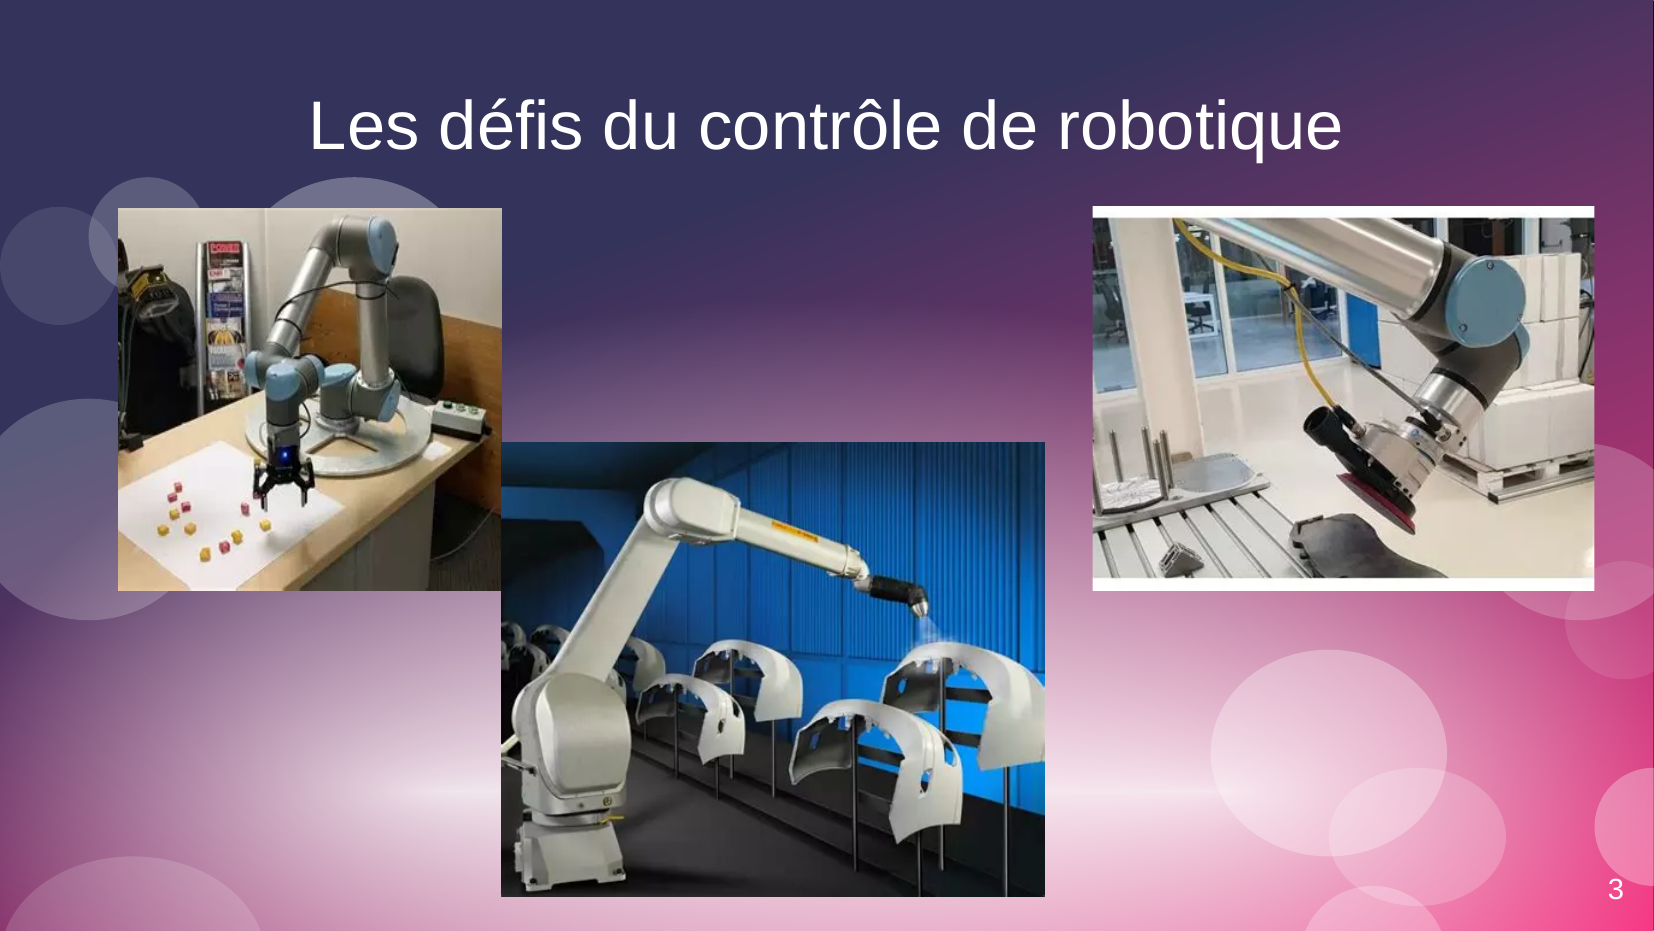

# Les défis du contrôle de robotique